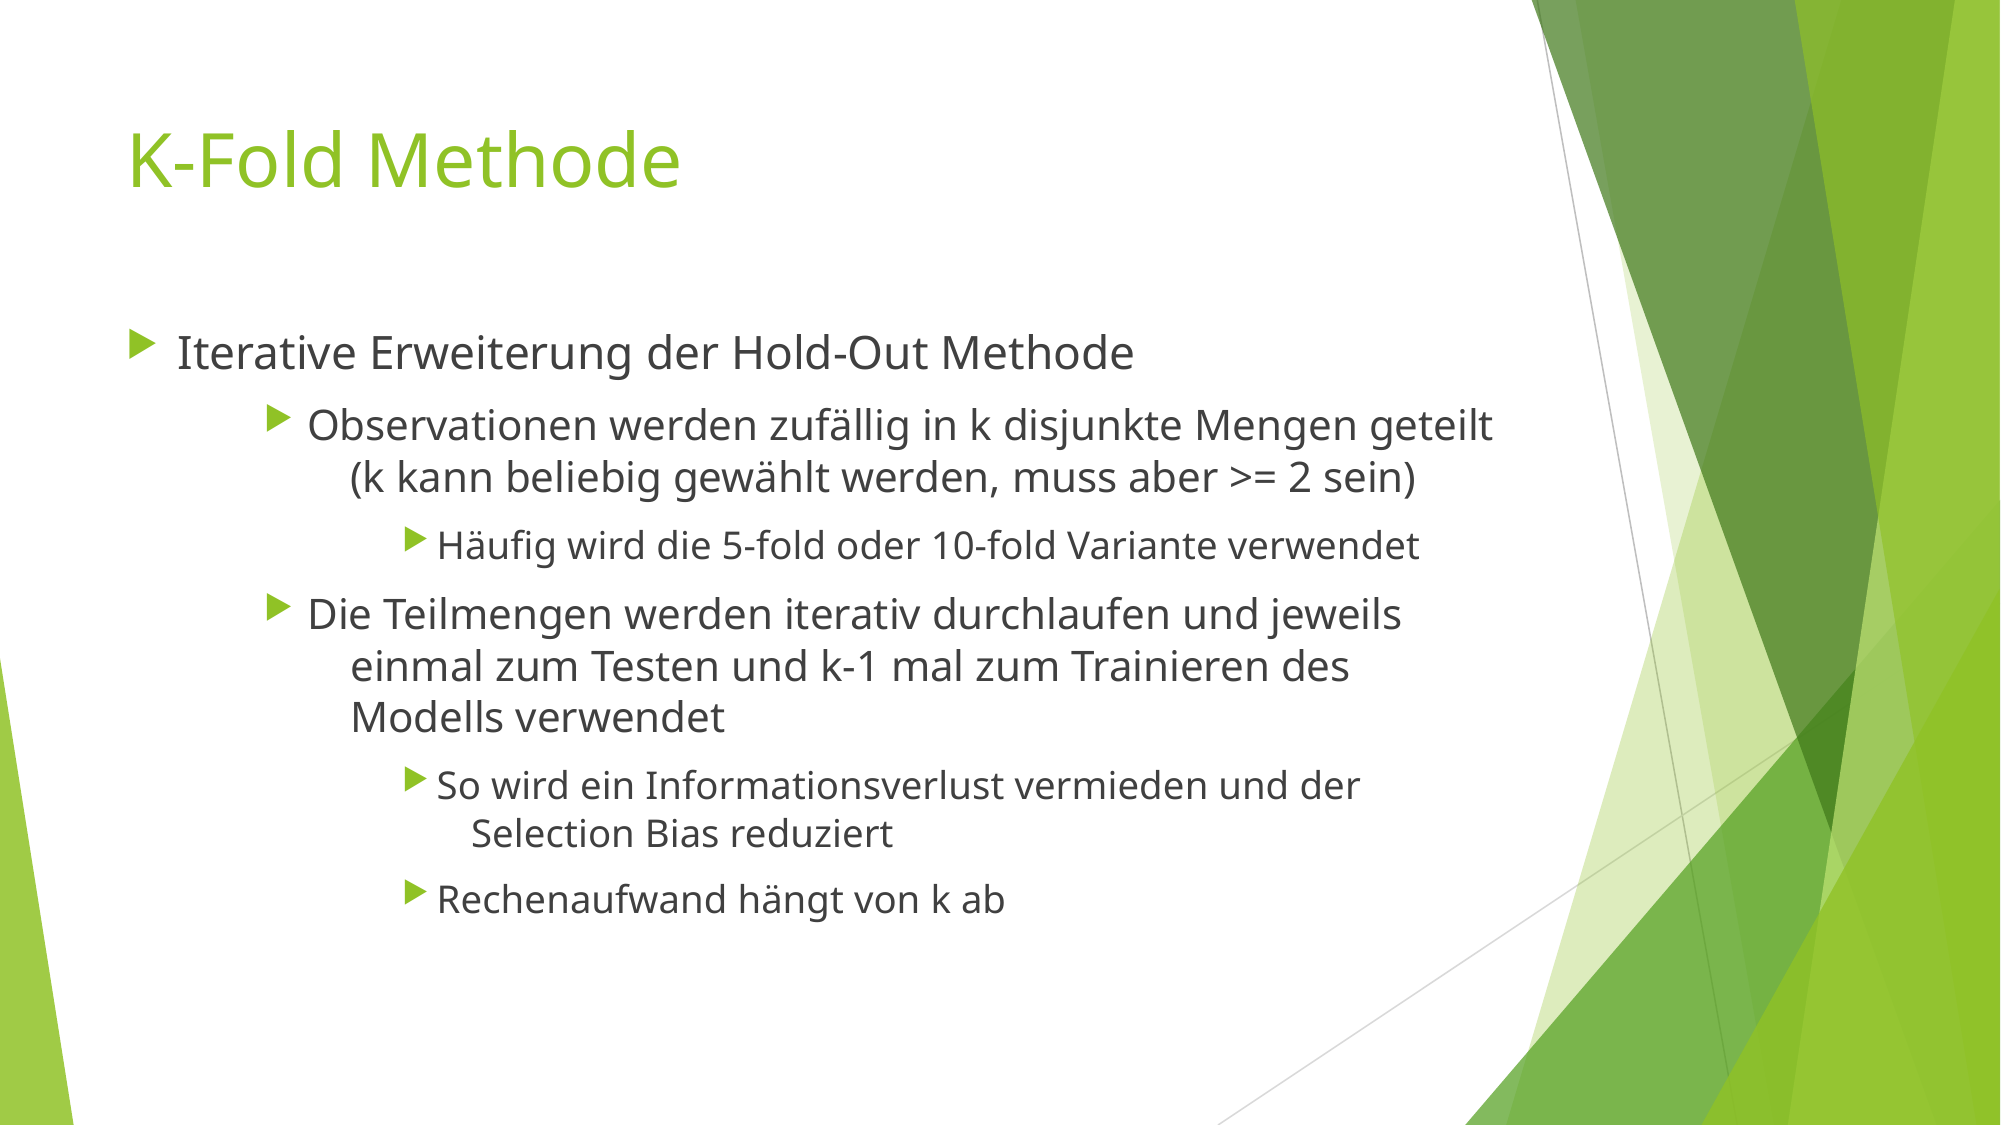

# K-Fold Methode
Iterative Erweiterung der Hold-Out Methode
Observationen werden zufällig in k disjunkte Mengen geteilt (k kann beliebig gewählt werden, muss aber >= 2 sein)
Häufig wird die 5-fold oder 10-fold Variante verwendet
Die Teilmengen werden iterativ durchlaufen und jeweils einmal zum Testen und k-1 mal zum Trainieren des Modells verwendet
So wird ein Informationsverlust vermieden und der Selection Bias reduziert
Rechenaufwand hängt von k ab